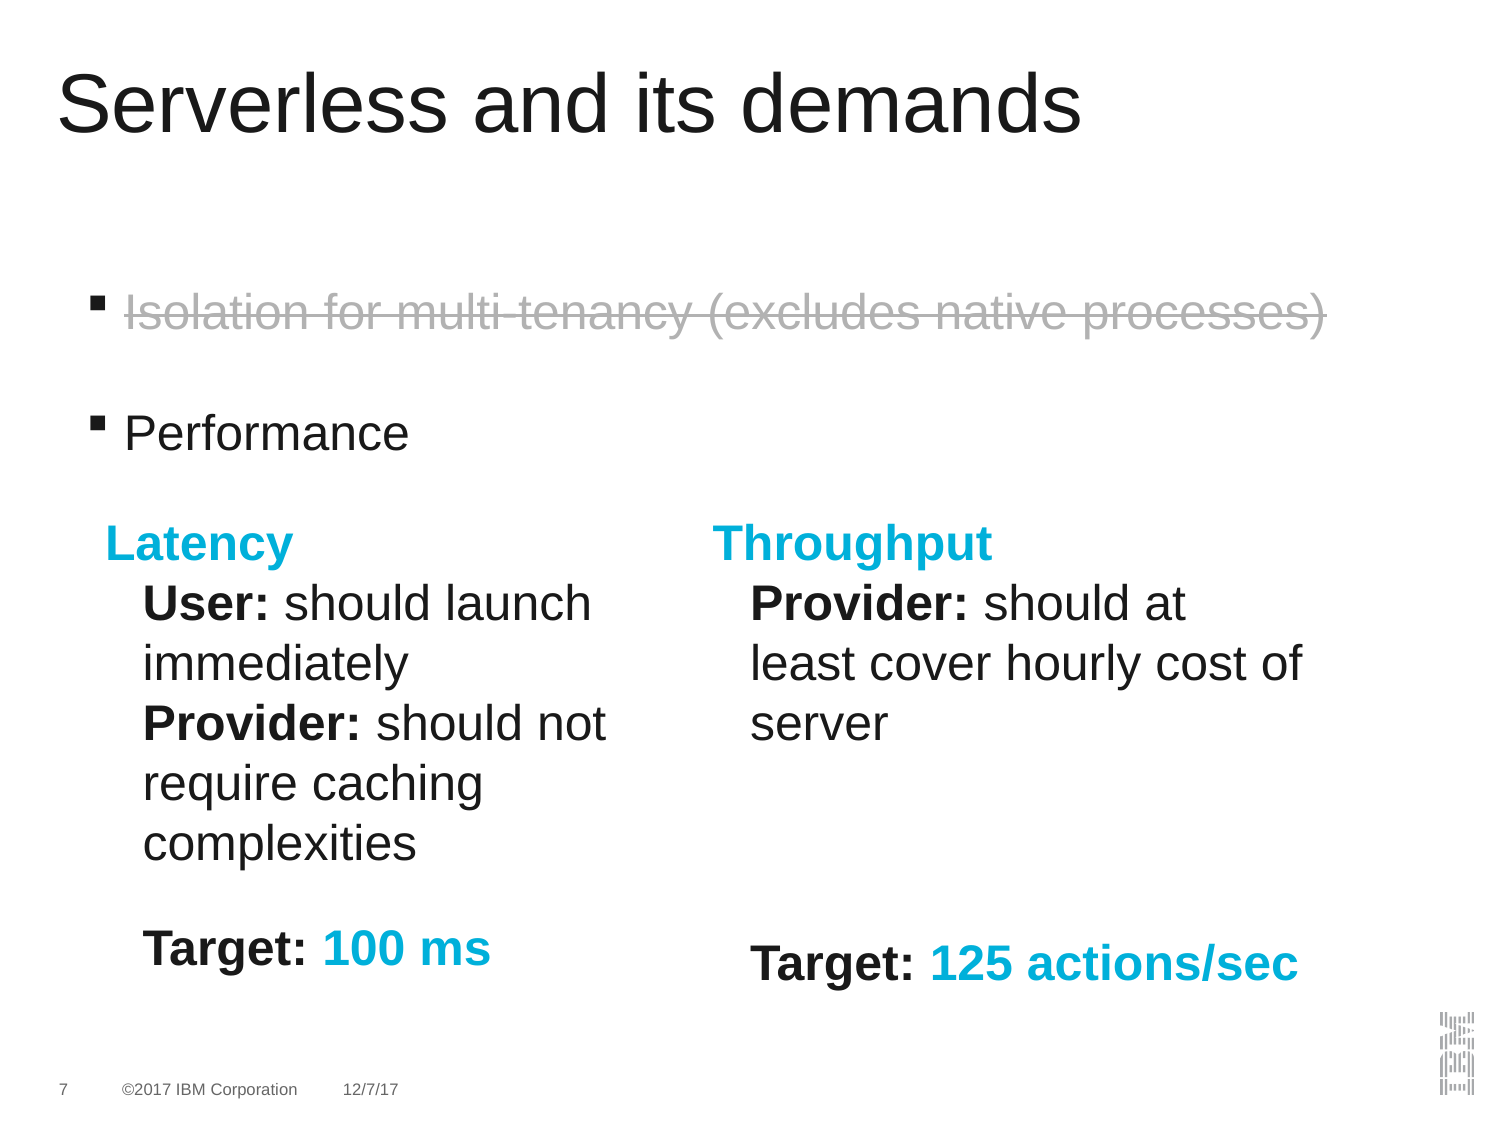

Serverless and its demands
Isolation for multi-tenancy (excludes native processes)
Performance
Latency
User: should launch immediately
Provider: should not require caching complexities
Target: 100 ms
Throughput
Provider: should at least cover hourly cost of server
Provider: should at least cover hourly cost of server
Target: 125 actions/sec